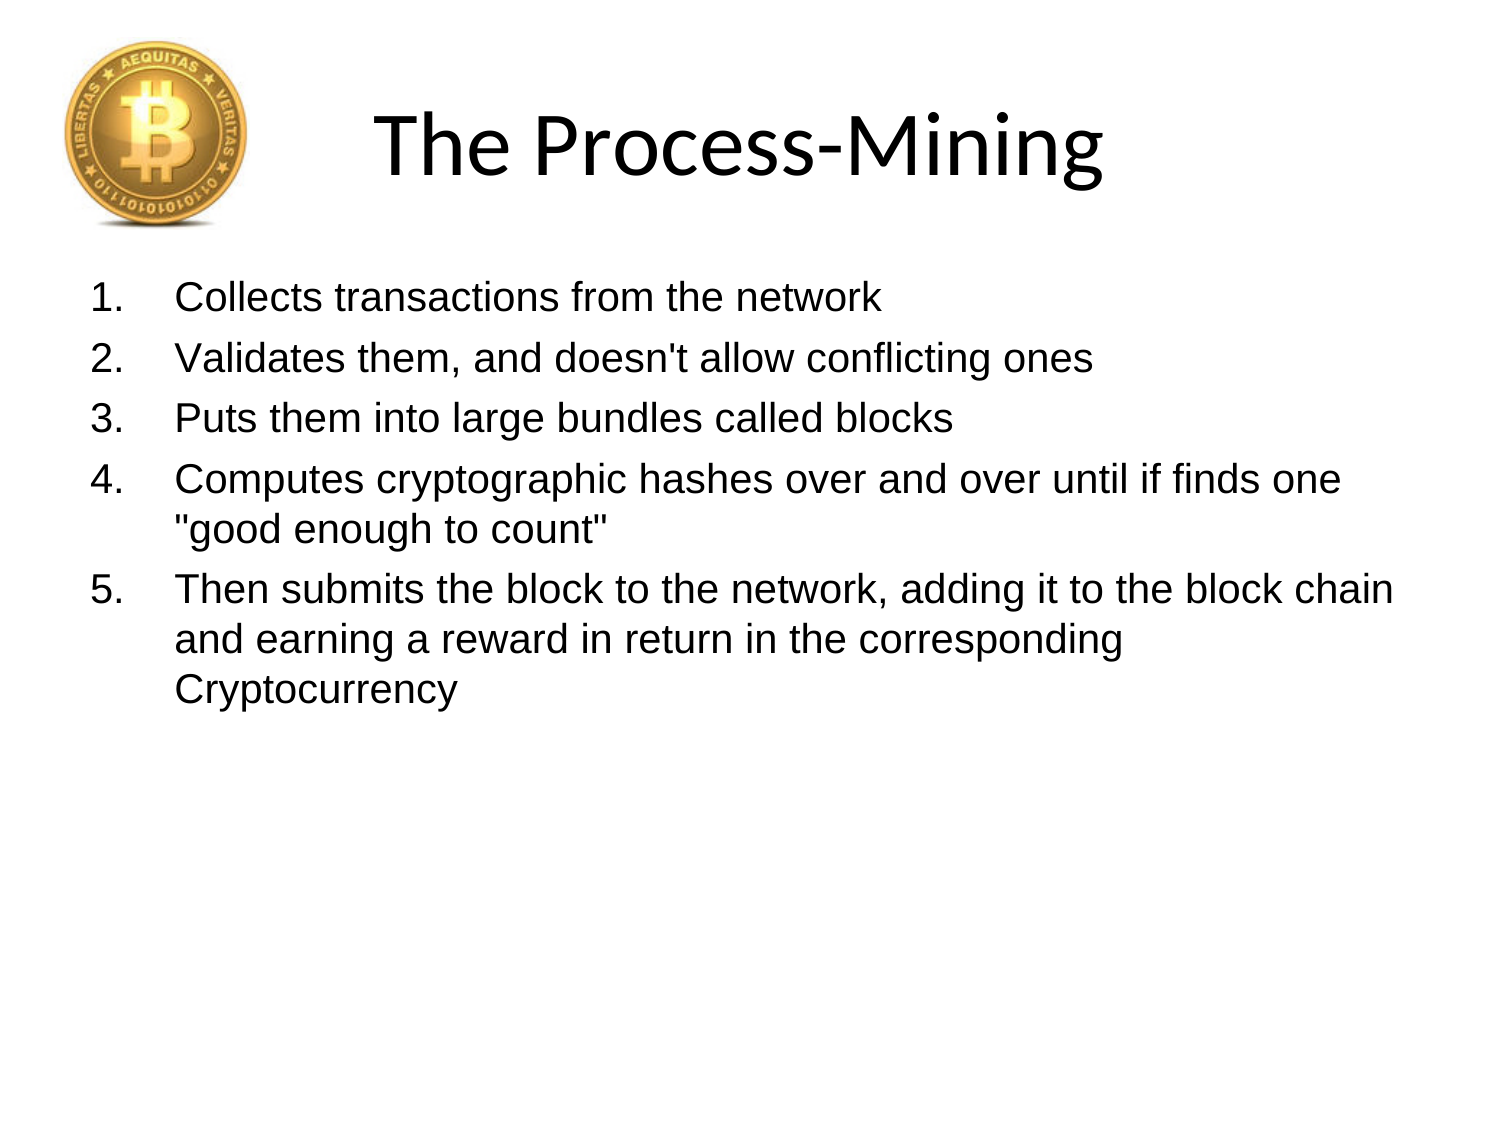

# The Process-Mining
Collects transactions from the network
Validates them, and doesn't allow conflicting ones
Puts them into large bundles called blocks
Computes cryptographic hashes over and over until if finds one "good enough to count"
Then submits the block to the network, adding it to the block chain and earning a reward in return in the corresponding Cryptocurrency